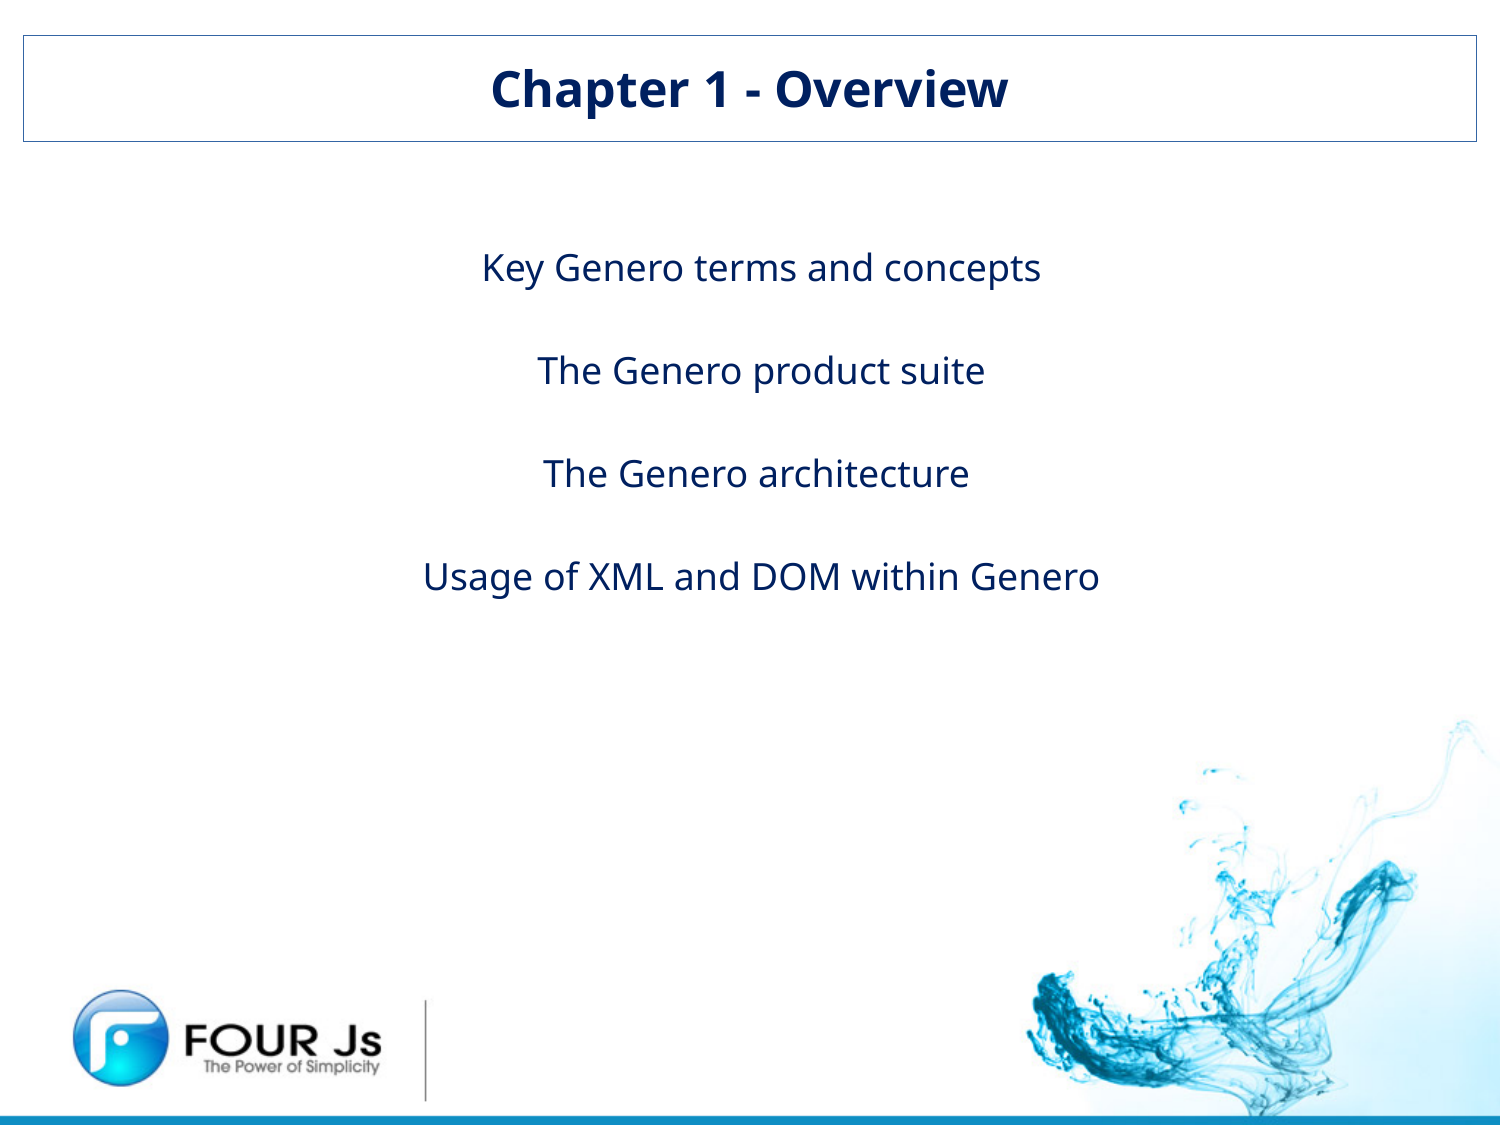

# Chapter 1 - Overview
Key Genero terms and concepts
The Genero product suite
The Genero architecture
Usage of XML and DOM within Genero